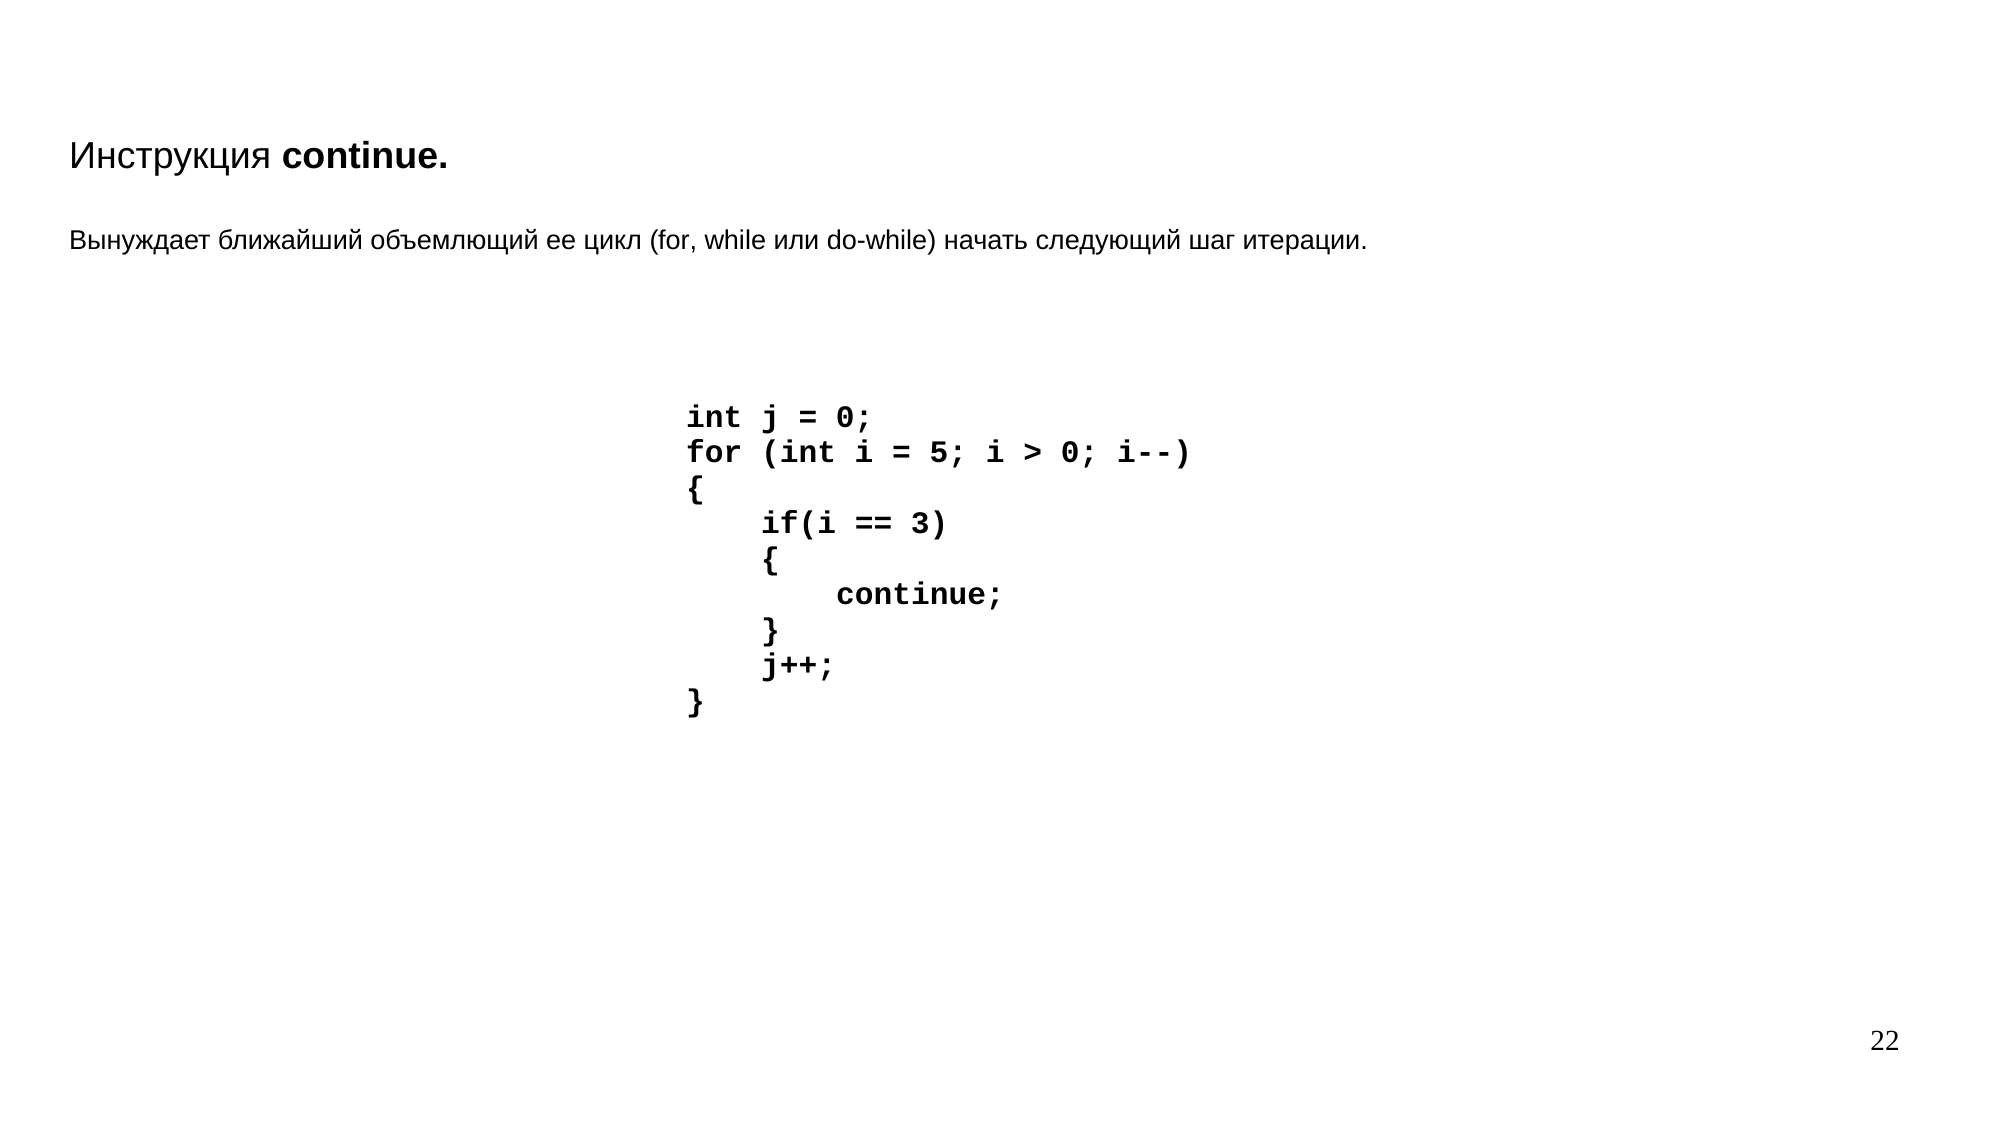

Инструкция continue.
Вынуждает ближайший объемлющий ее цикл (for, while или do-while) начать следующий шаг итерации.
int j = 0;
for (int i = 5; i > 0; i--)
{
	if(i == 3)
 {
 continue;
 }
 j++;
}
22